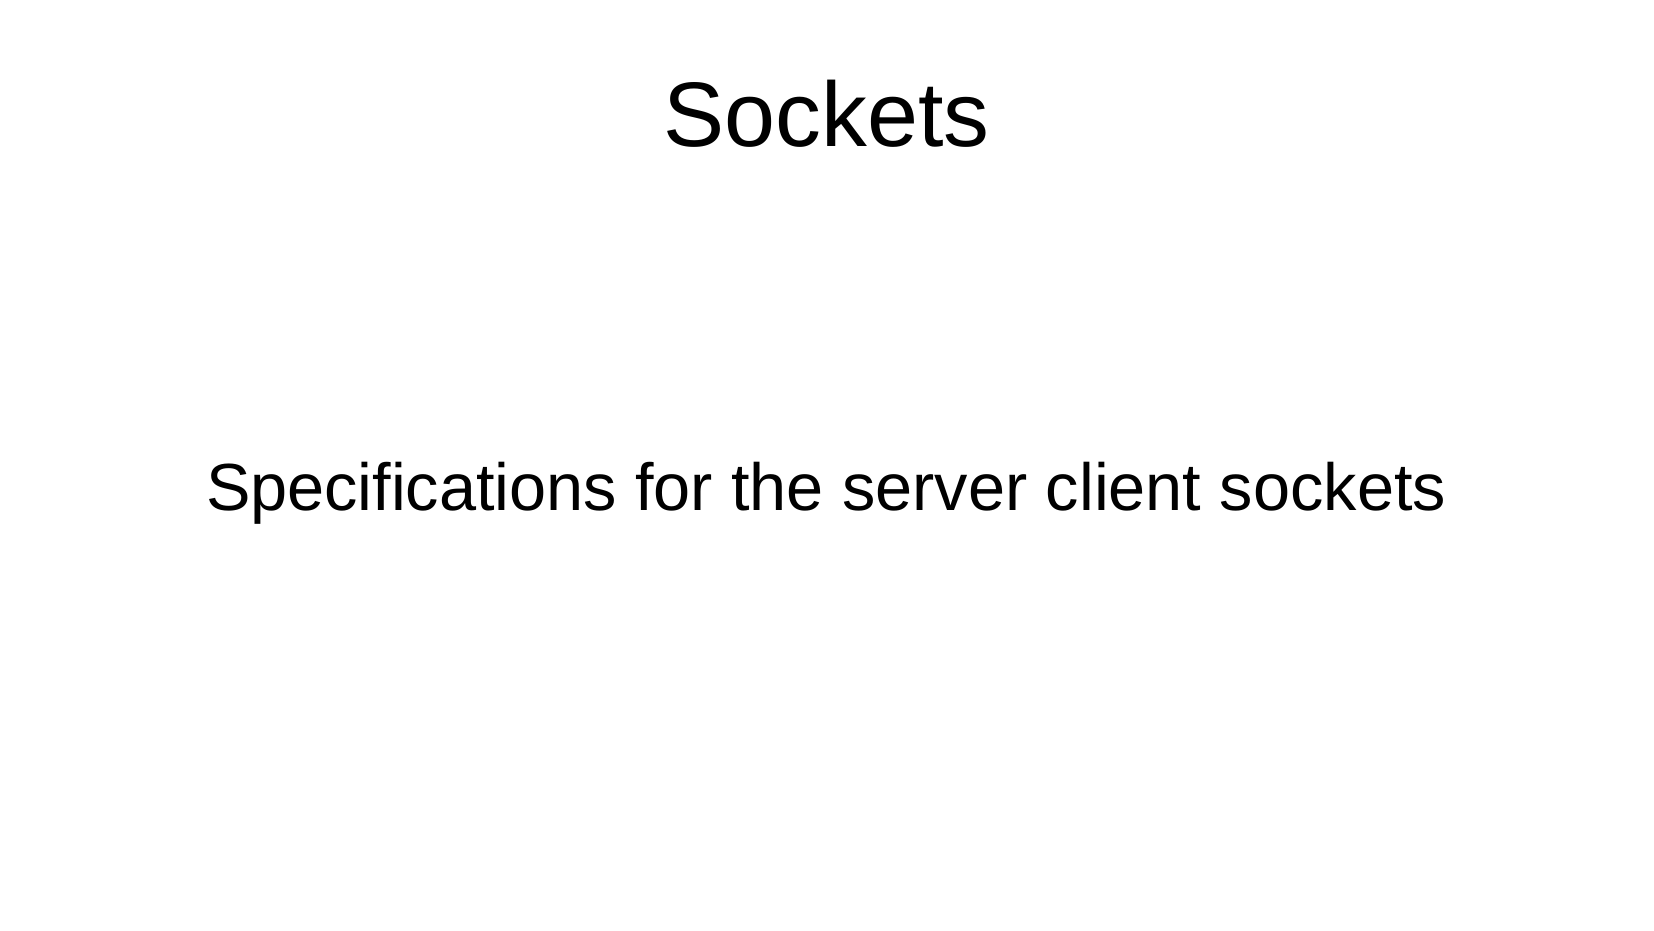

# Sockets
Specifications for the server client sockets